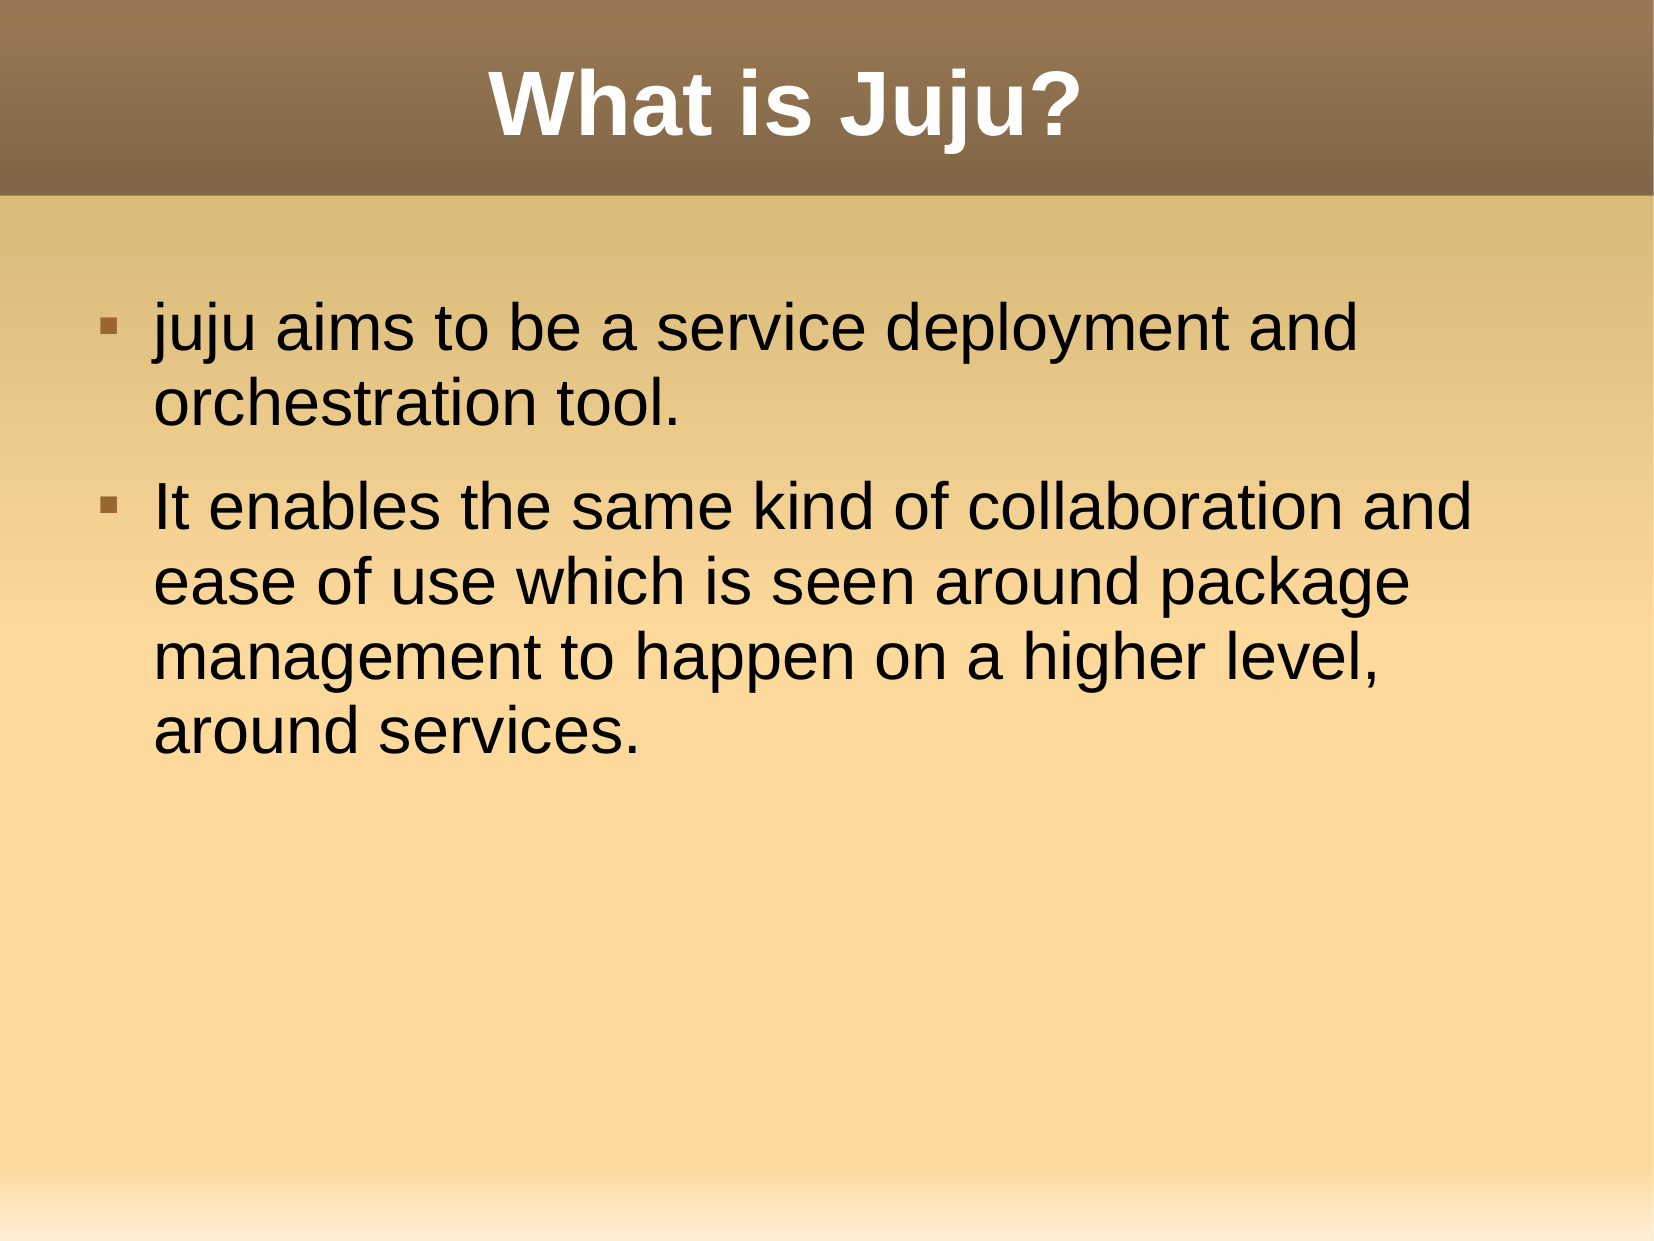

# What is Juju?
juju aims to be a service deployment and orchestration tool.
It enables the same kind of collaboration and ease of use which is seen around package management to happen on a higher level, around services.